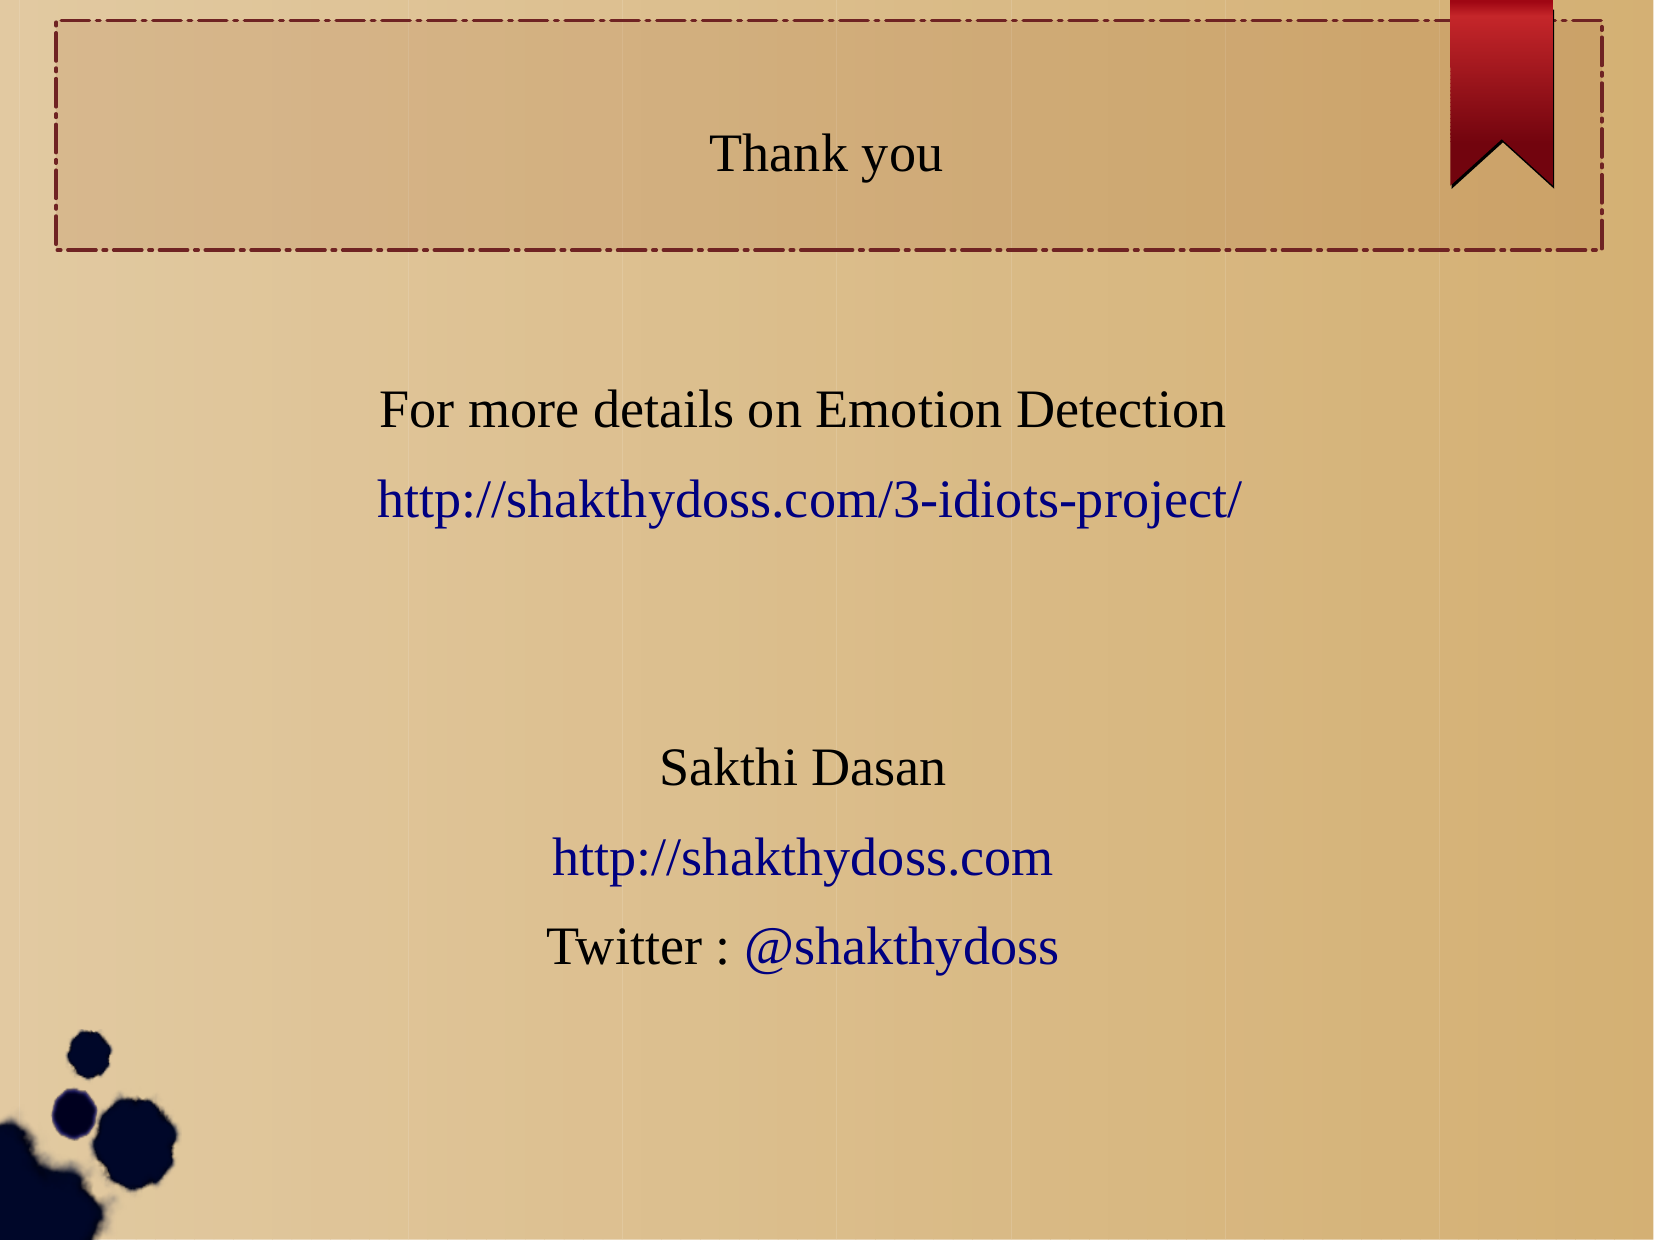

# Thank you
For more details on Emotion Detection
http://shakthydoss.com/3-idiots-project/
Sakthi Dasan
http://shakthydoss.com
Twitter : @shakthydoss